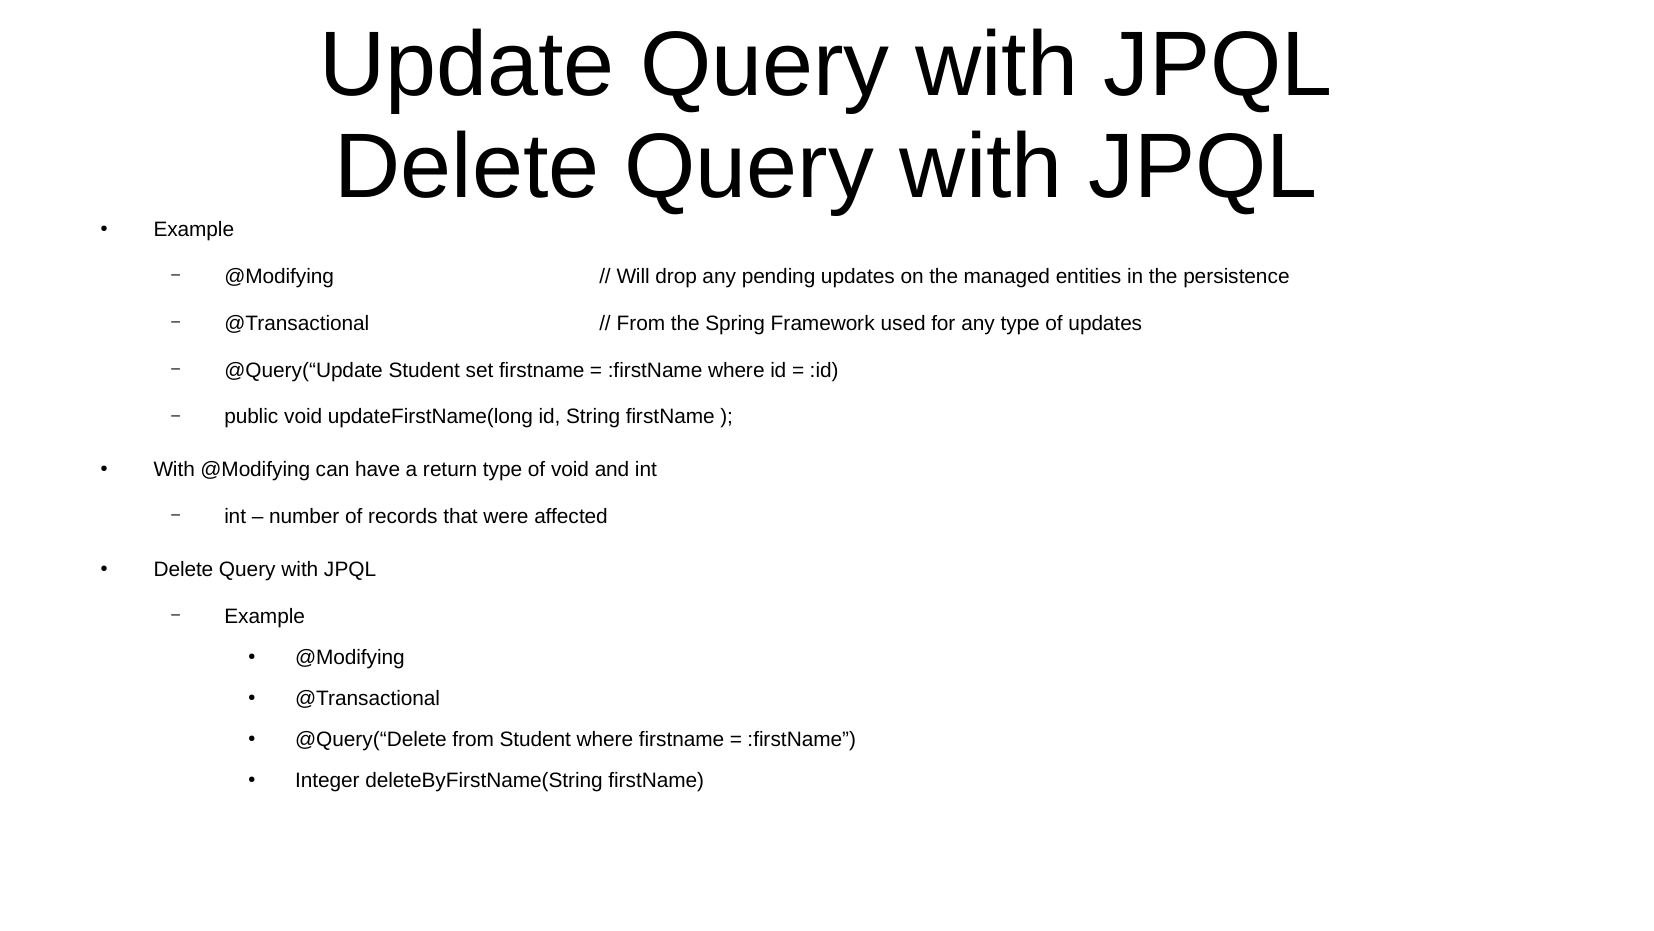

# Update Query with JPQL Delete Query with JPQL
Example
@Modifying				// Will drop any pending updates on the managed entities in the persistence
@Transactional				// From the Spring Framework used for any type of updates
@Query(“Update Student set firstname = :firstName where id = :id)
public void updateFirstName(long id, String firstName );
With @Modifying can have a return type of void and int
int – number of records that were affected
Delete Query with JPQL
Example
@Modifying
@Transactional
@Query(“Delete from Student where firstname = :firstName”)
Integer deleteByFirstName(String firstName)